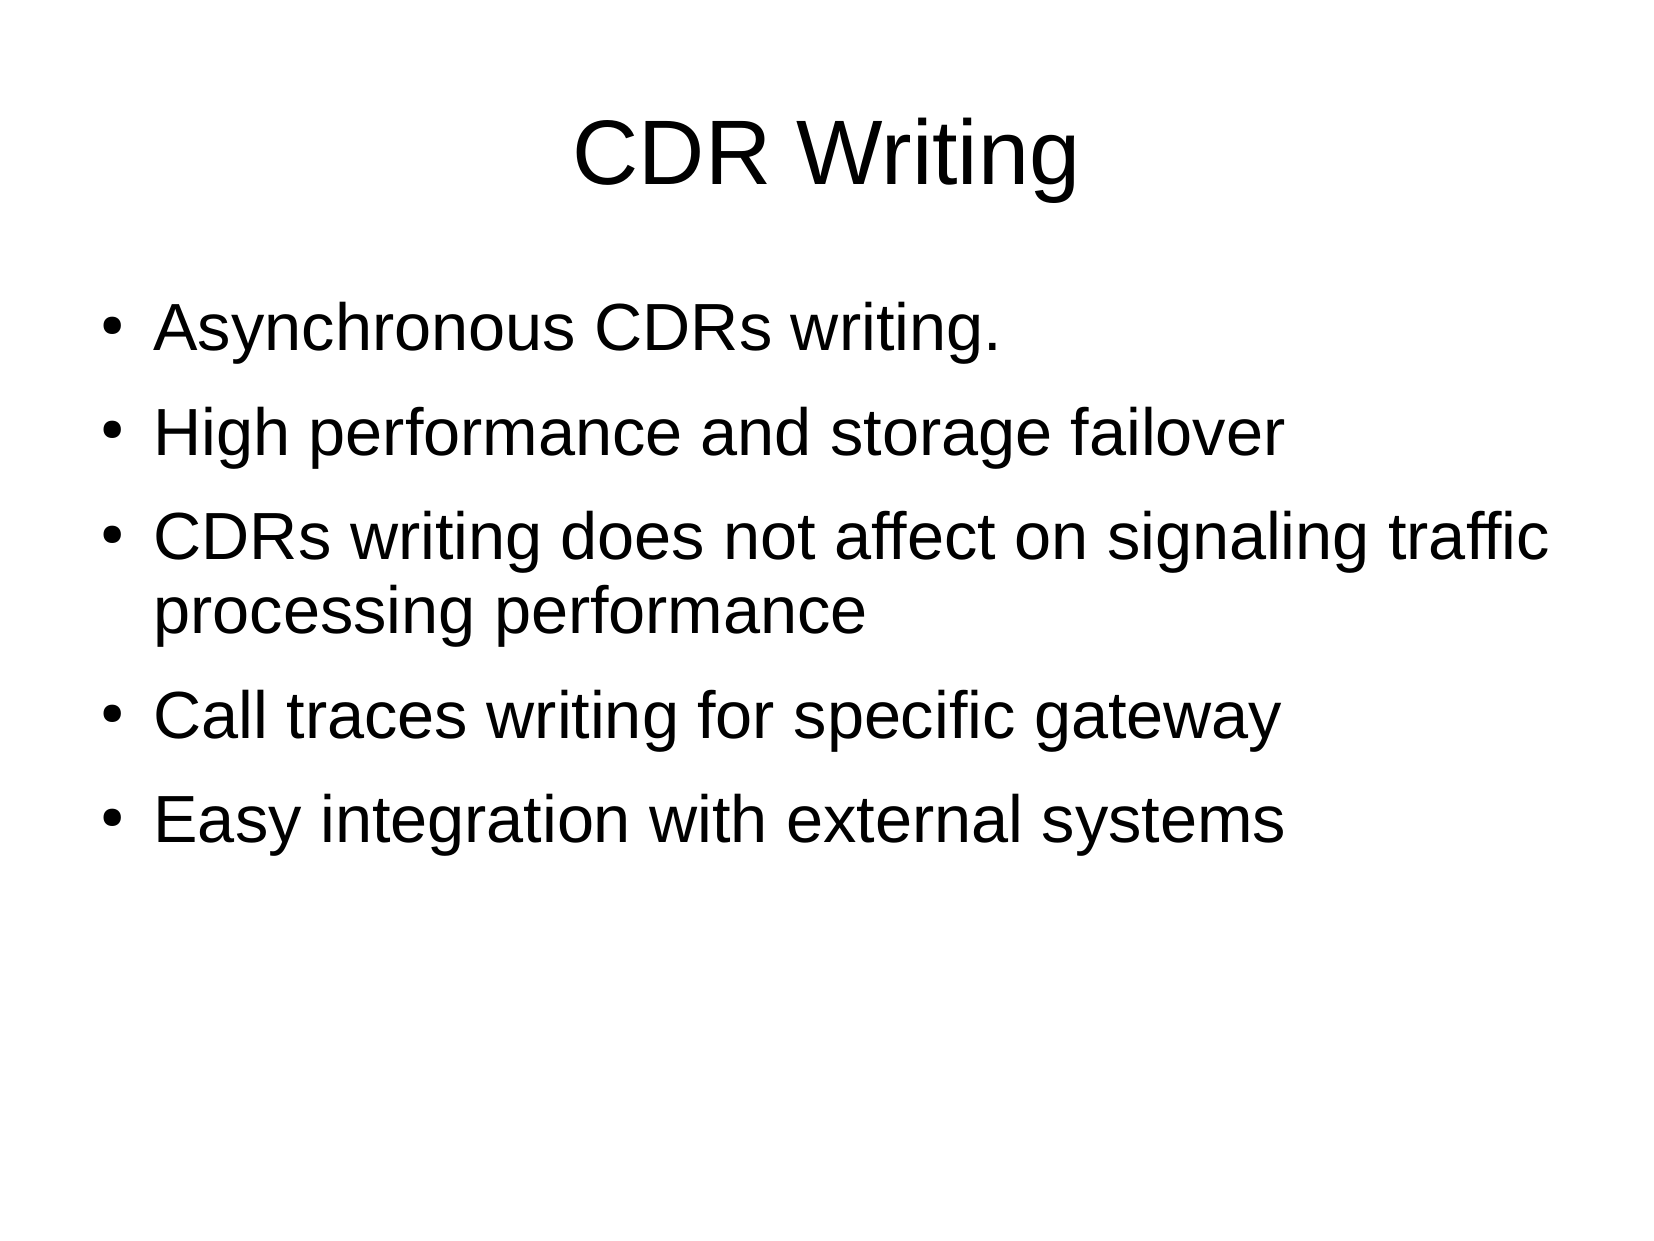

# CDR Writing
Asynchronous CDRs writing.
High performance and storage failover
CDRs writing does not affect on signaling traffic processing performance
Call traces writing for specific gateway
Easy integration with external systems